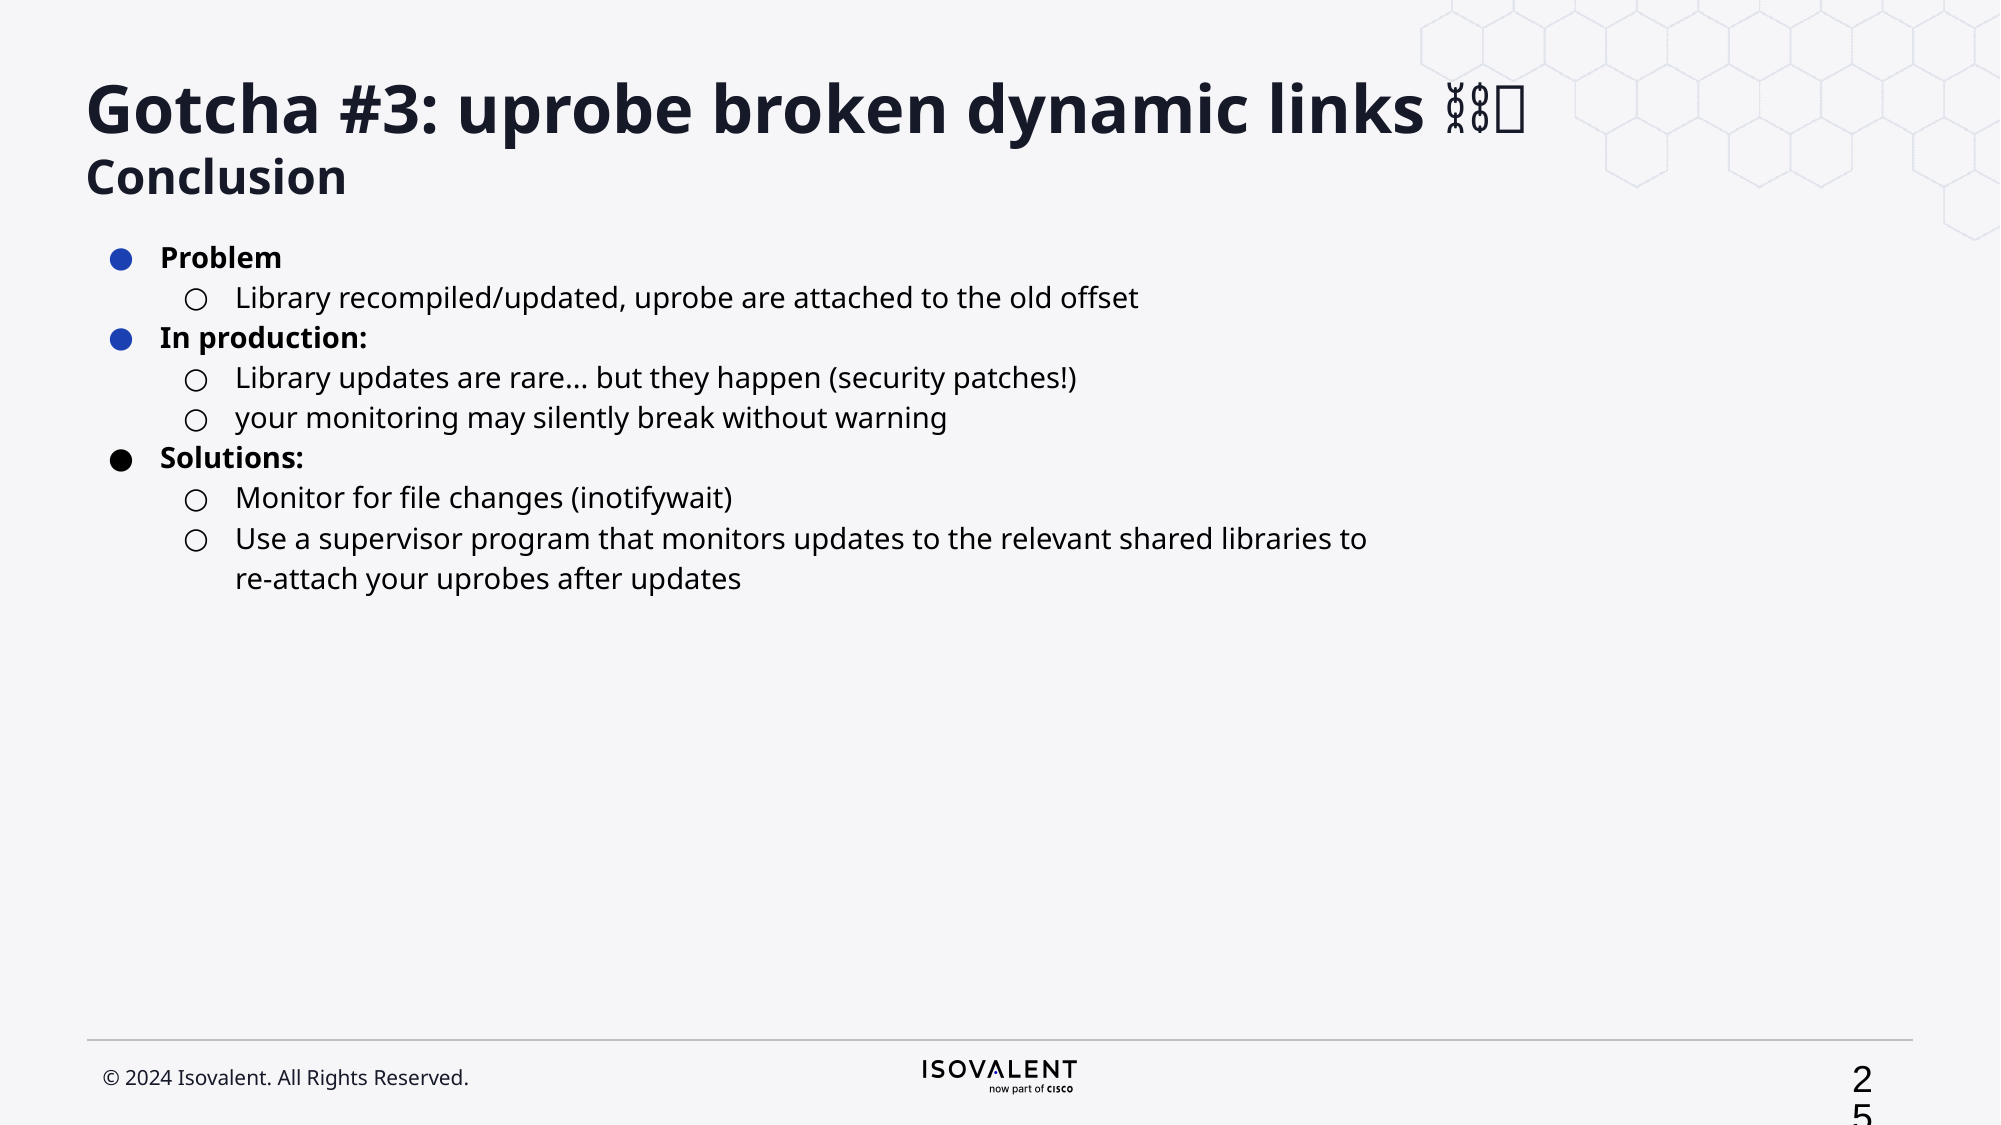

# Gotcha #3: uprobe broken dynamic links ⛓️‍💥 Conclusion
Problem
Library recompiled/updated, uprobe are attached to the old offset
In production:
Library updates are rare... but they happen (security patches!)
your monitoring may silently break without warning
Solutions:
Monitor for file changes (inotifywait)
Use a supervisor program that monitors updates to the relevant shared libraries to re-attach your uprobes after updates